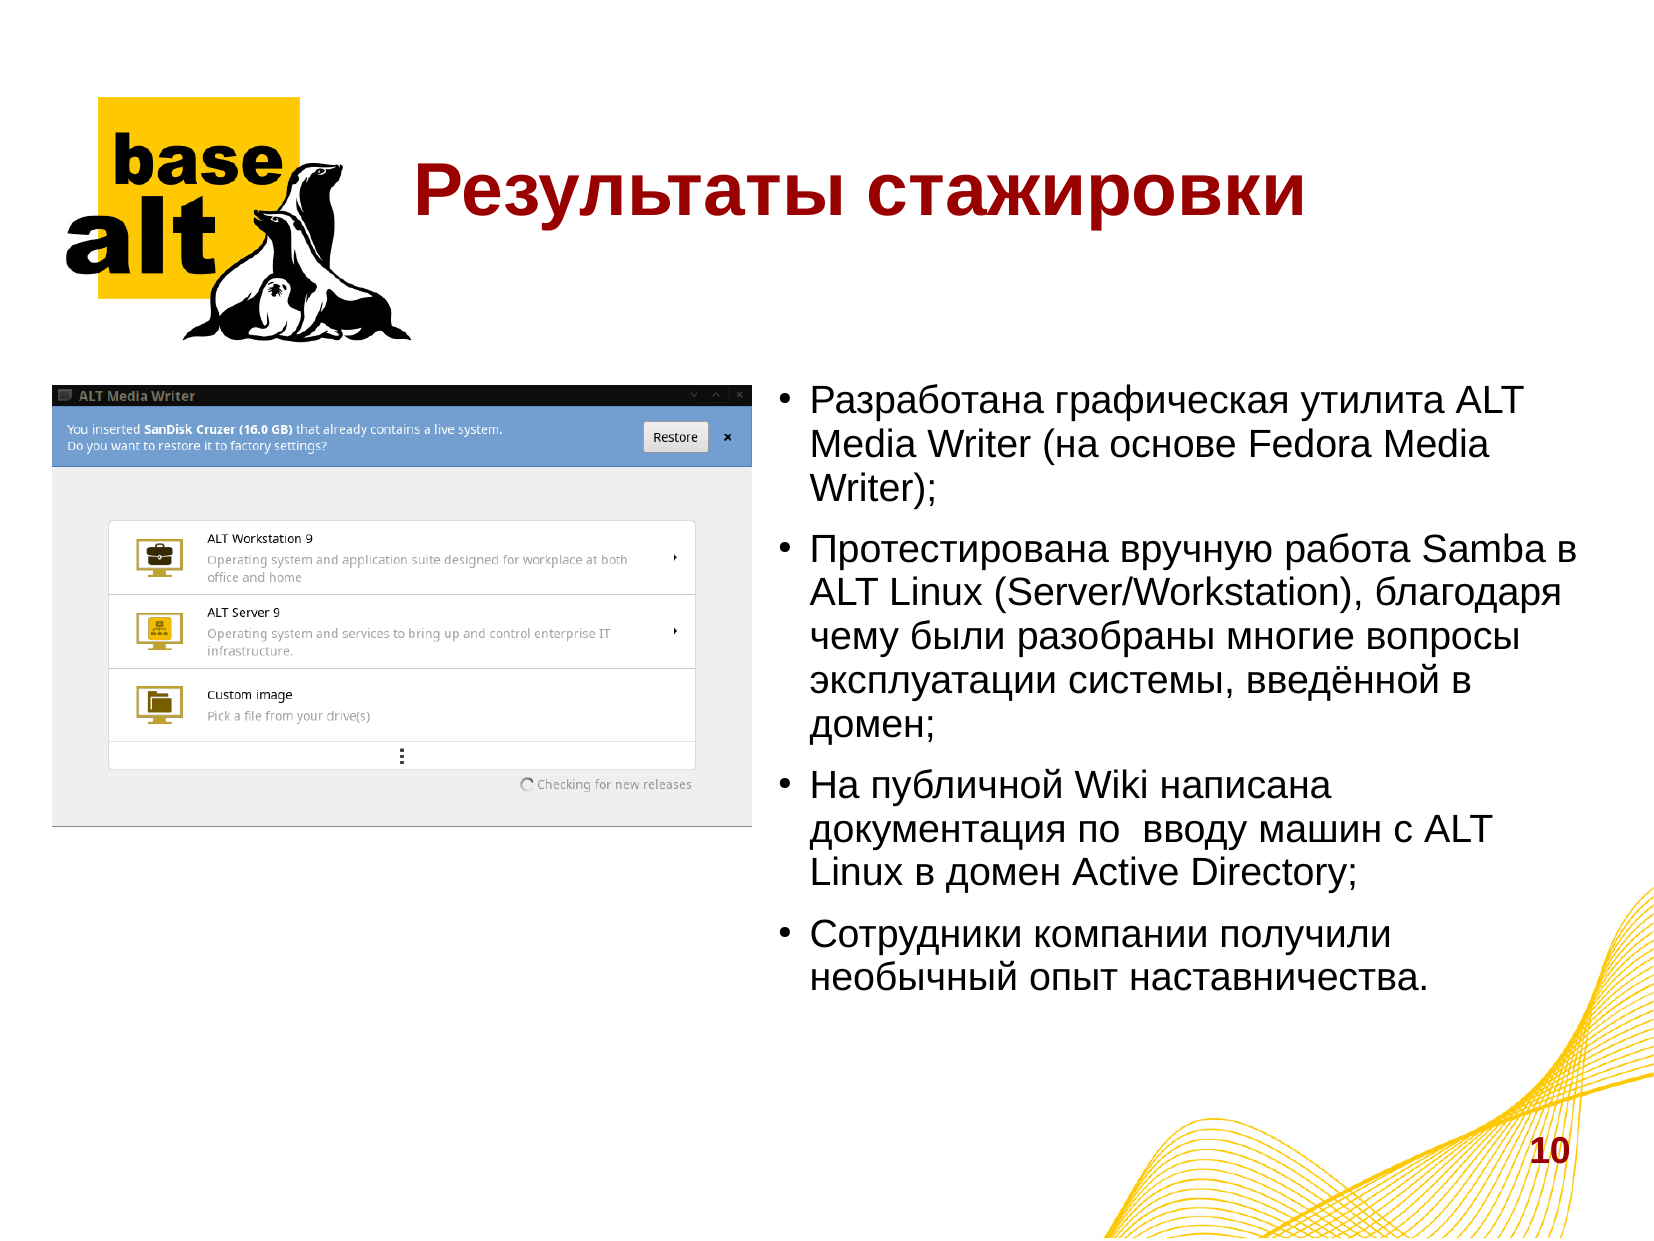

# Результаты стажировки
Разработана графическая утилита ALT Media Writer (на основе Fedora Media Writer);
Протестирована вручную работа Samba в ALT Linux (Server/Workstation), благодаря чему были разобраны многие вопросы эксплуатации системы, введённой в домен;
На публичной Wiki написана документация по вводу машин с ALT Linux в домен Active Directory;
Сотрудники компании получили необычный опыт наставничества.
10